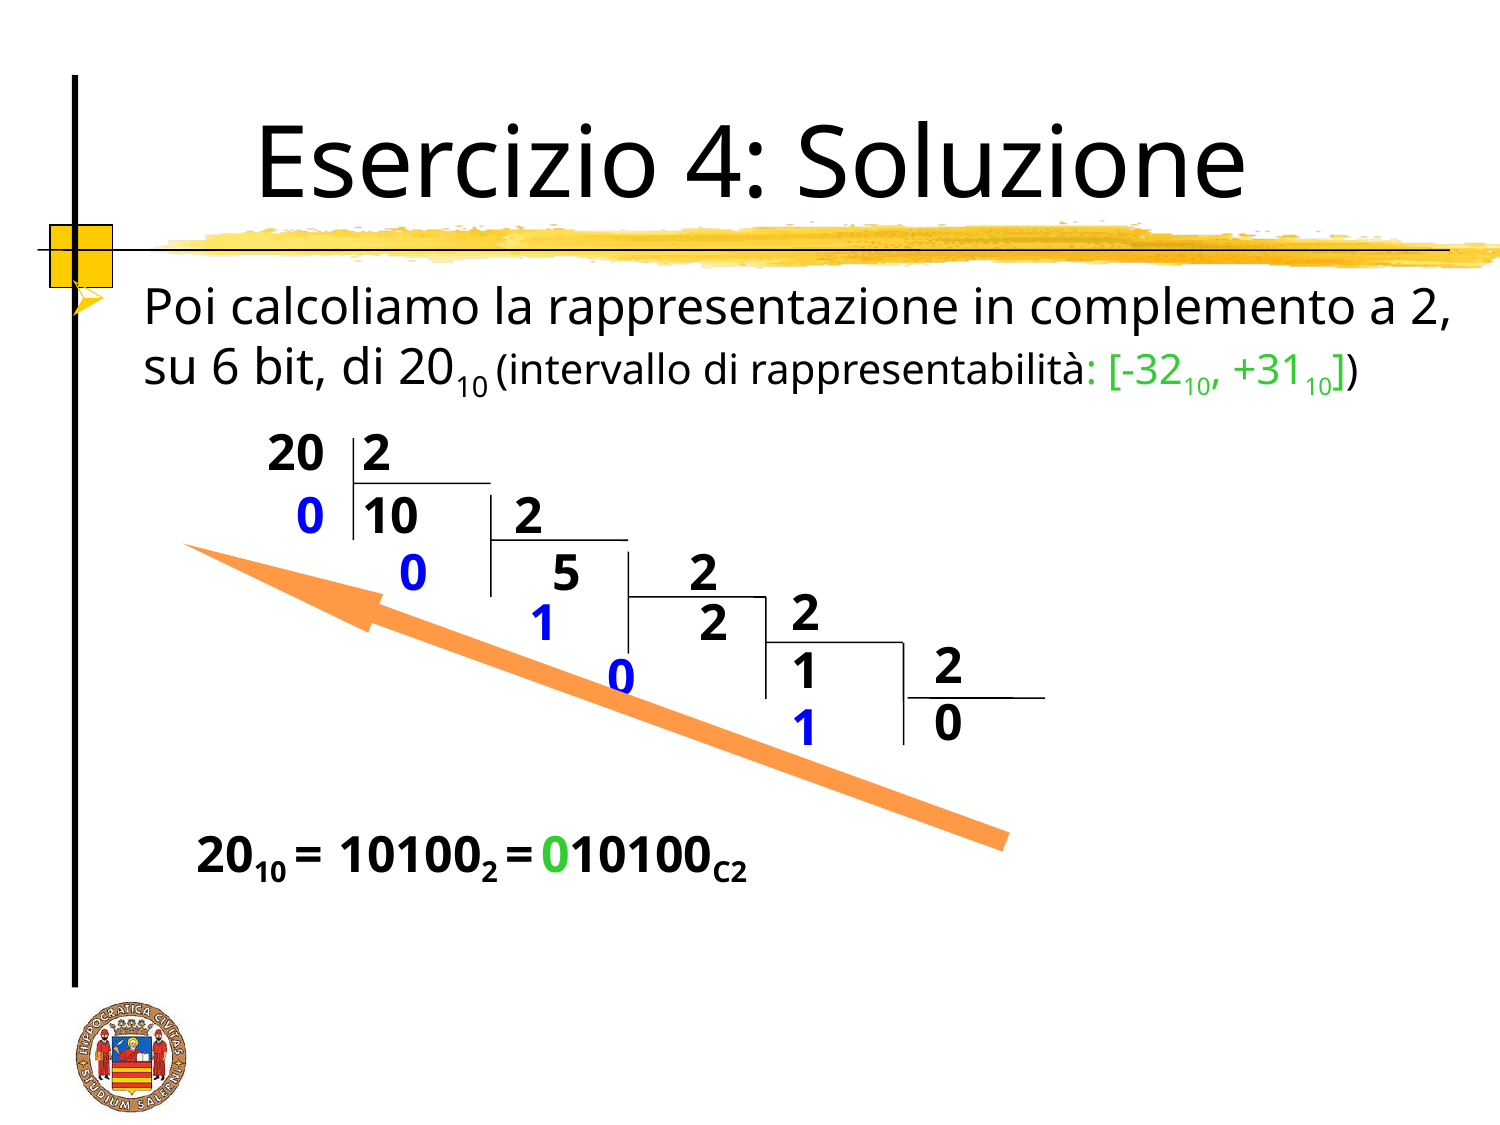

# Esercizio 4: Soluzione
Poi calcoliamo la rappresentazione in complemento a 2, su 6 bit, di 2010 (intervallo di rappresentabilità: [-3210, +3110])
20
0
2
10	2
0	 5	2
 1	2
 0
2
1
1
2
0
2010 = 101002 = 010100C2